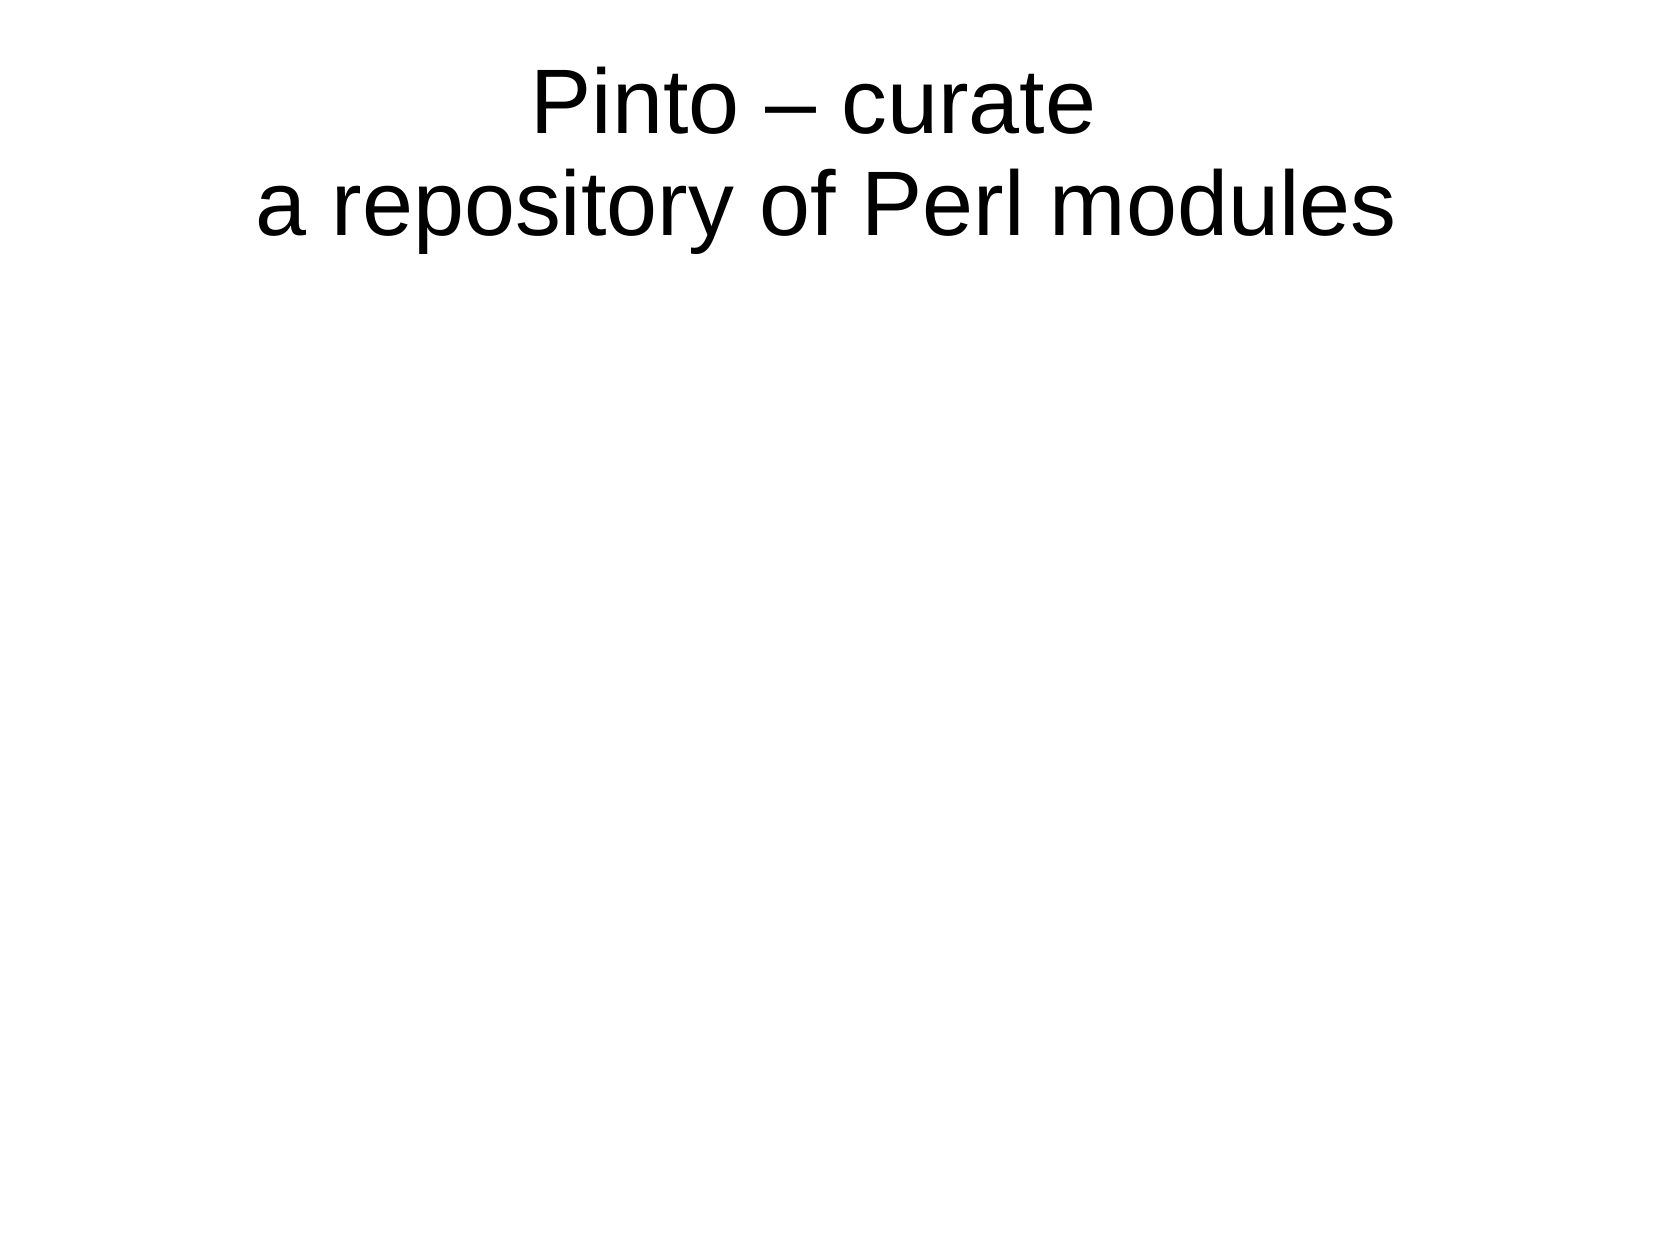

# Pinto – curate a repository of Perl modules